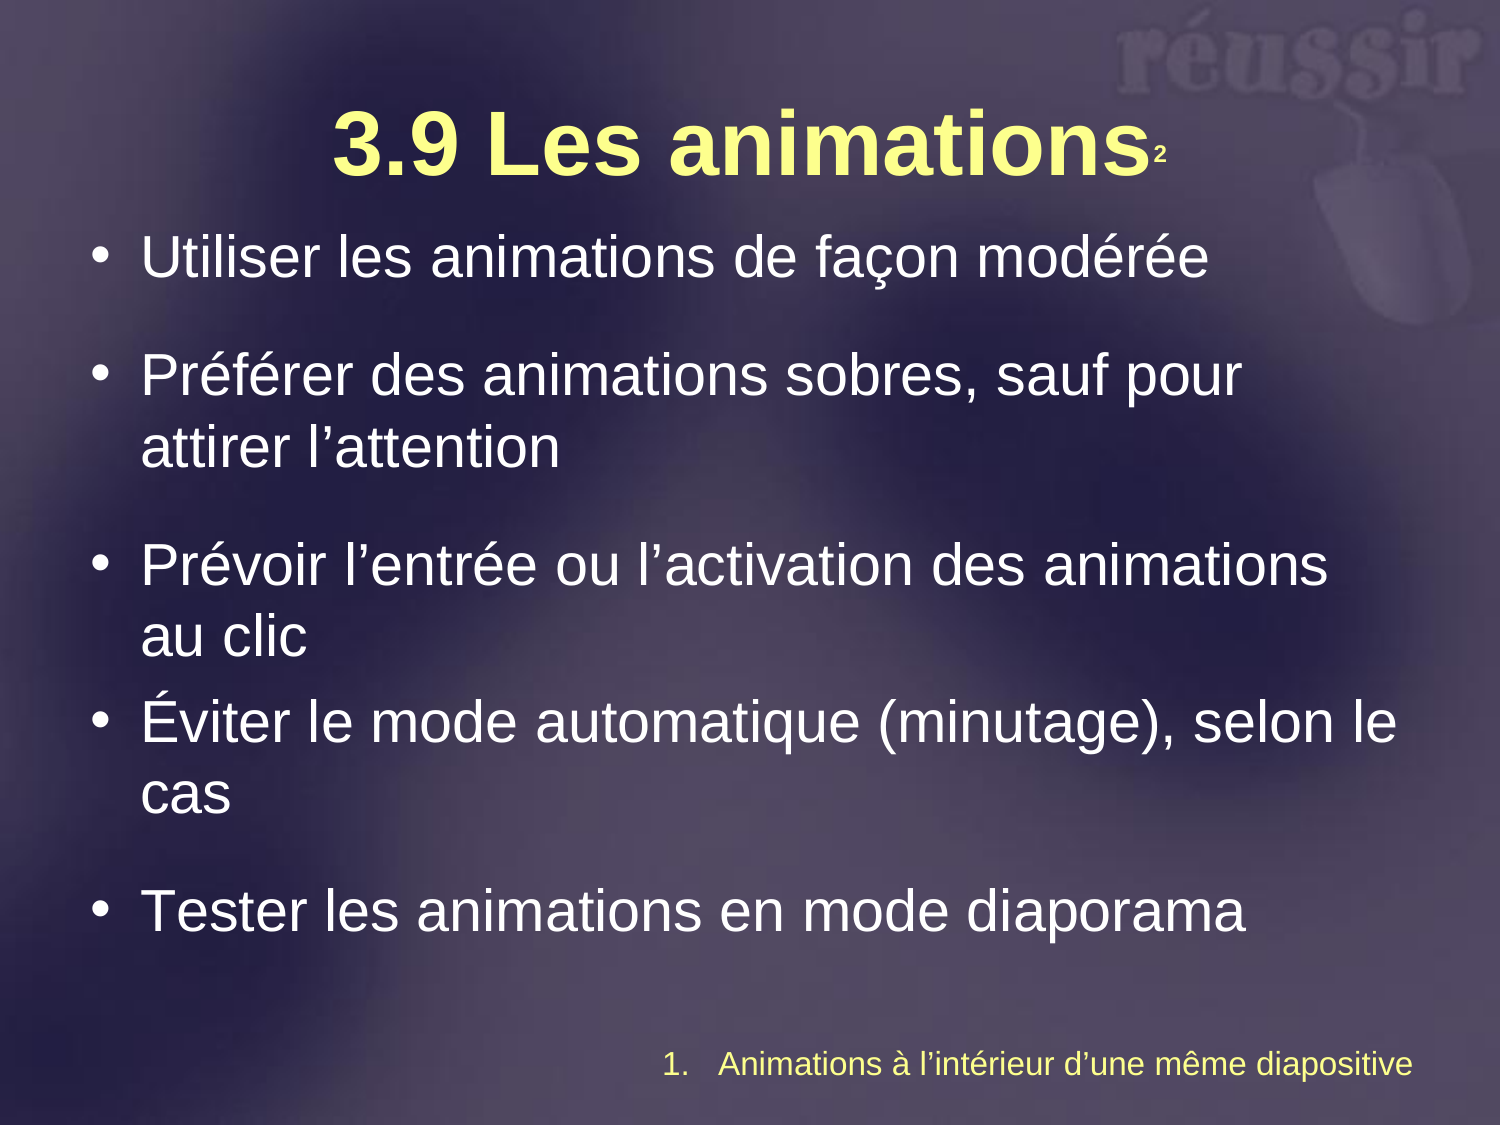

# 3.9 Les animations2
Utiliser les animations de façon modérée
Préférer des animations sobres, sauf pour attirer l’attention
Prévoir l’entrée ou l’activation des animations au clic
Éviter le mode automatique (minutage), selon le cas
Tester les animations en mode diaporama
Animations à l’intérieur d’une même diapositive